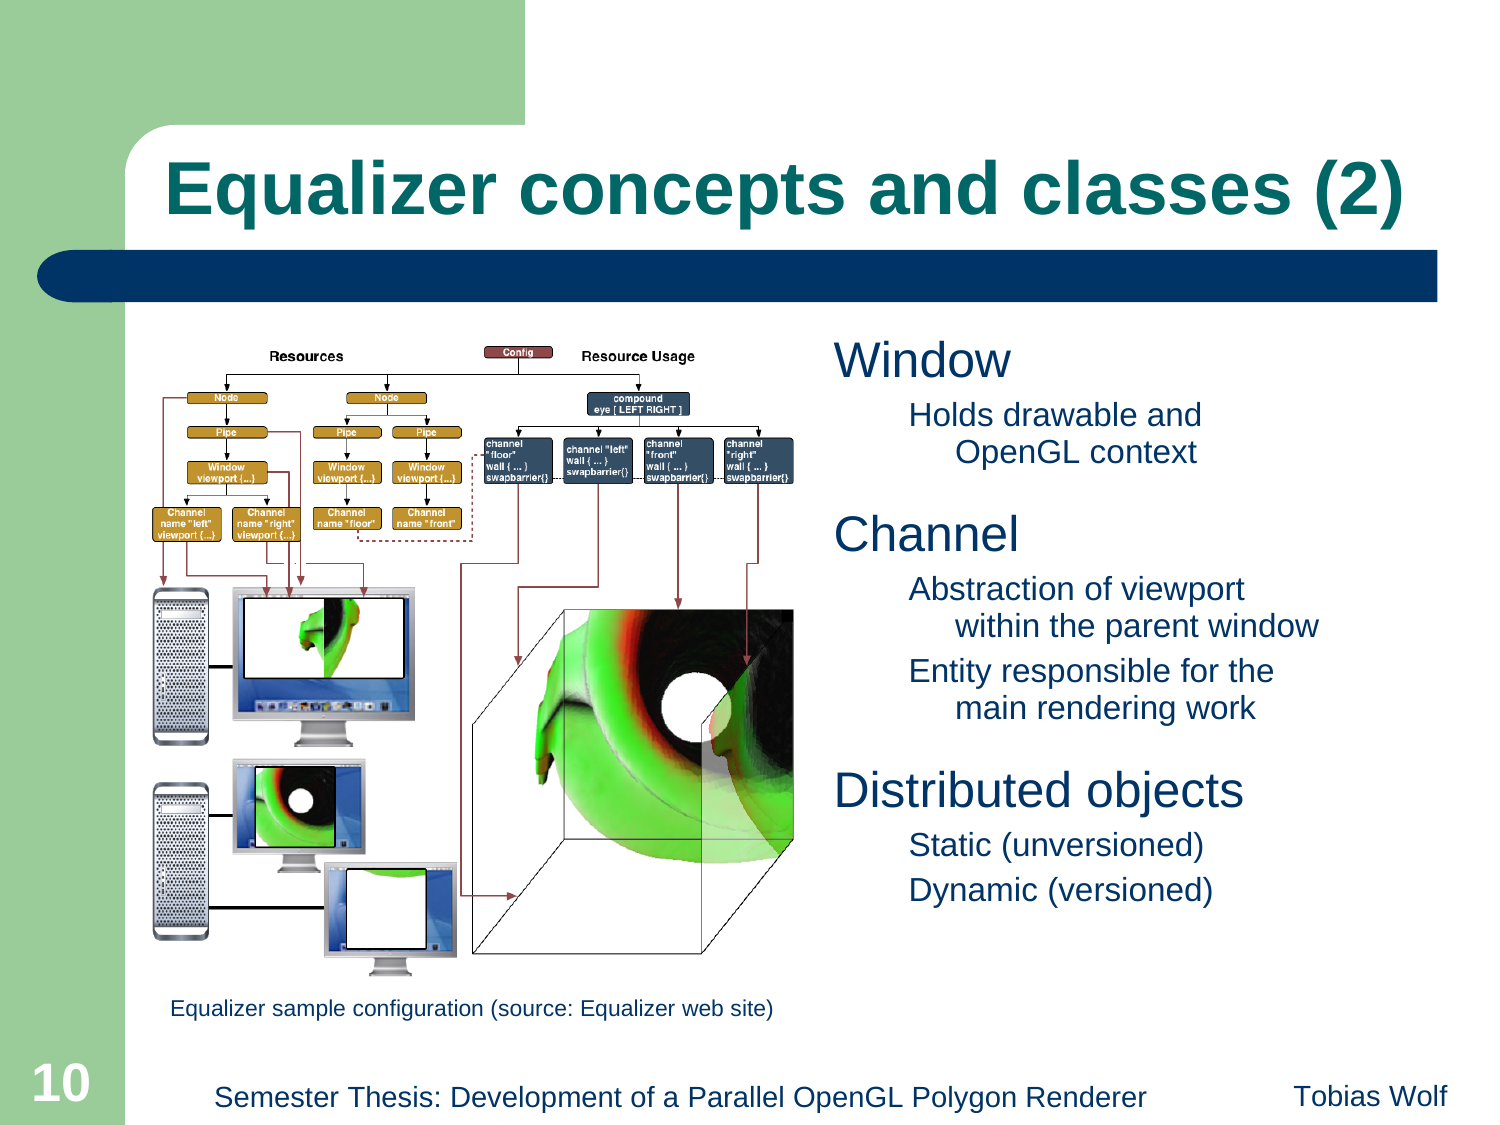

# Equalizer concepts and classes (2)
Window
Holds drawable and
OpenGL context
Channel
Abstraction of viewport
within the parent window
Entity responsible for the
main rendering work
Distributed objects
Static (unversioned)
Dynamic (versioned)
10
Equalizer sample configuration (source: Equalizer web site)
Tobias Wolf
Semester Thesis: Development of a Parallel OpenGL Polygon Renderer